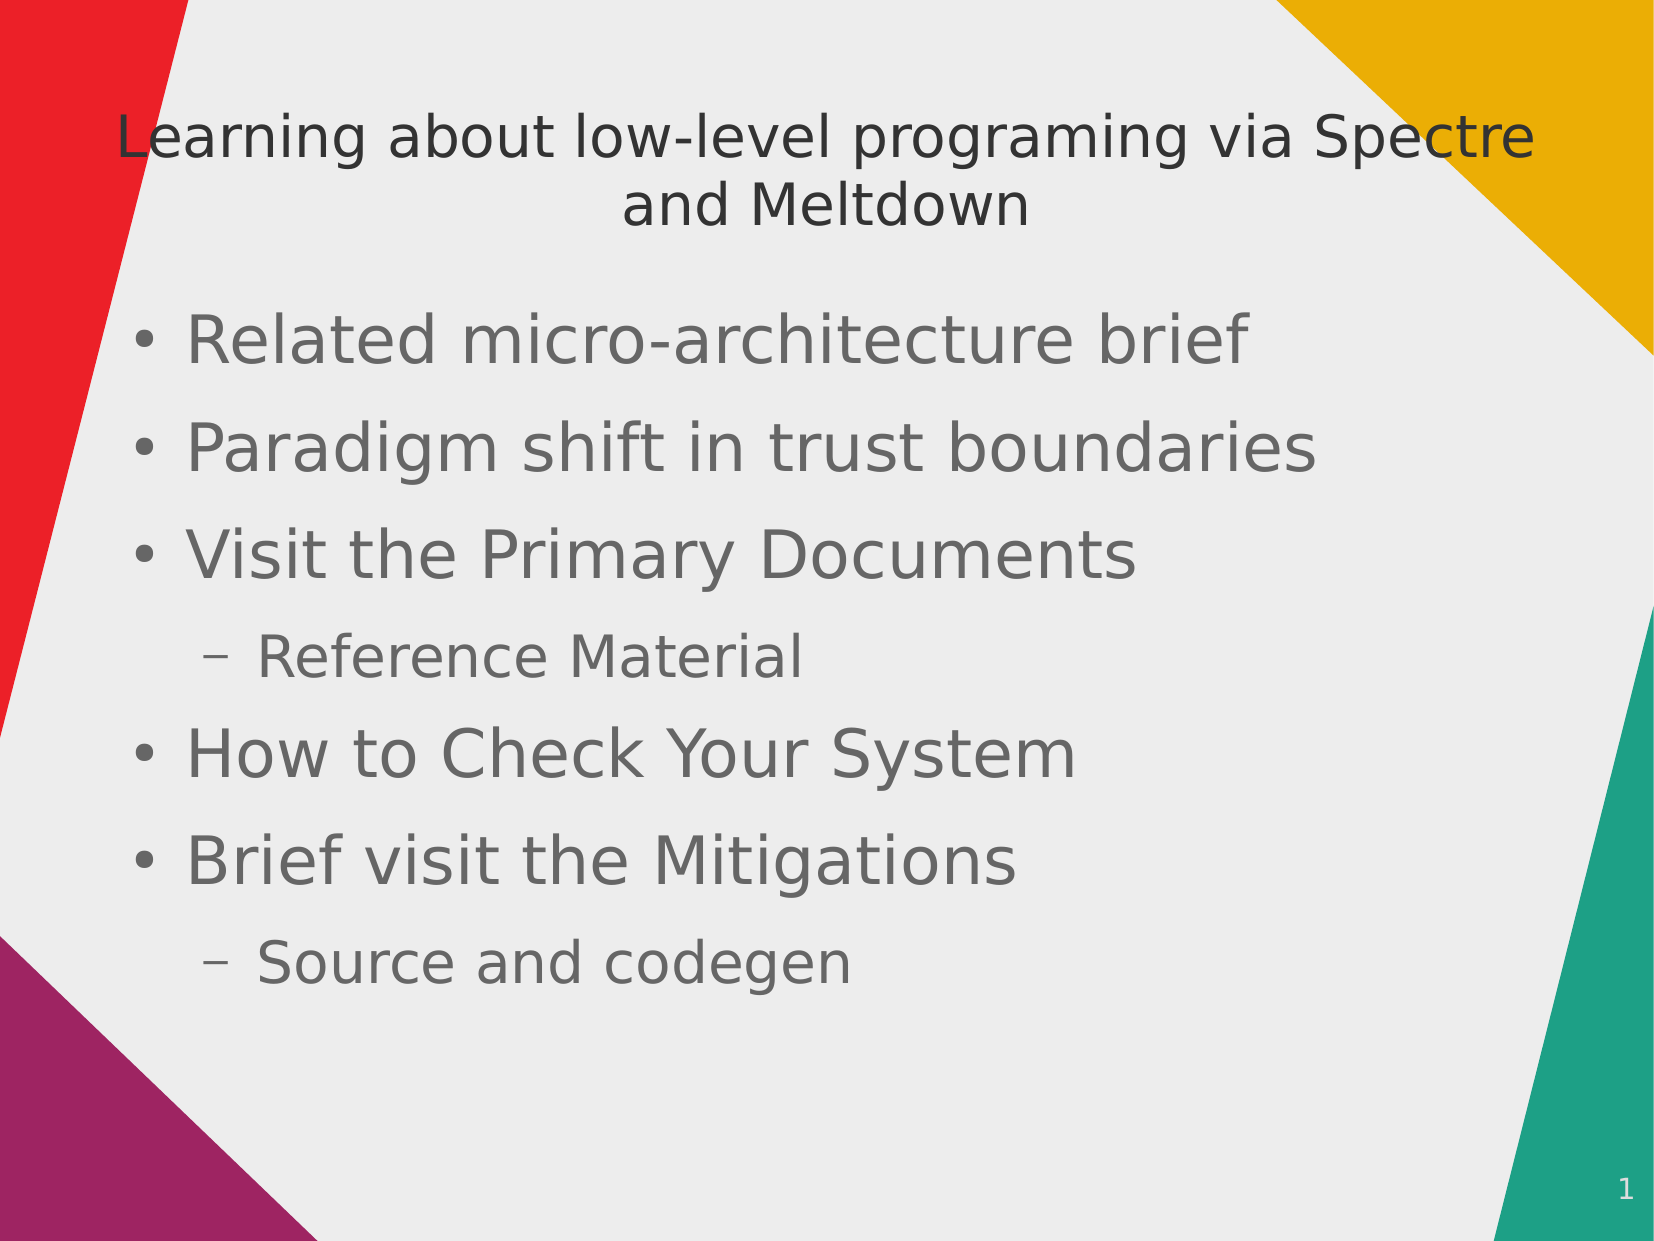

# Learning about low-level programing via Spectre and Meltdown
Related micro-architecture brief
Paradigm shift in trust boundaries
Visit the Primary Documents
Reference Material
How to Check Your System
Brief visit the Mitigations
Source and codegen
1